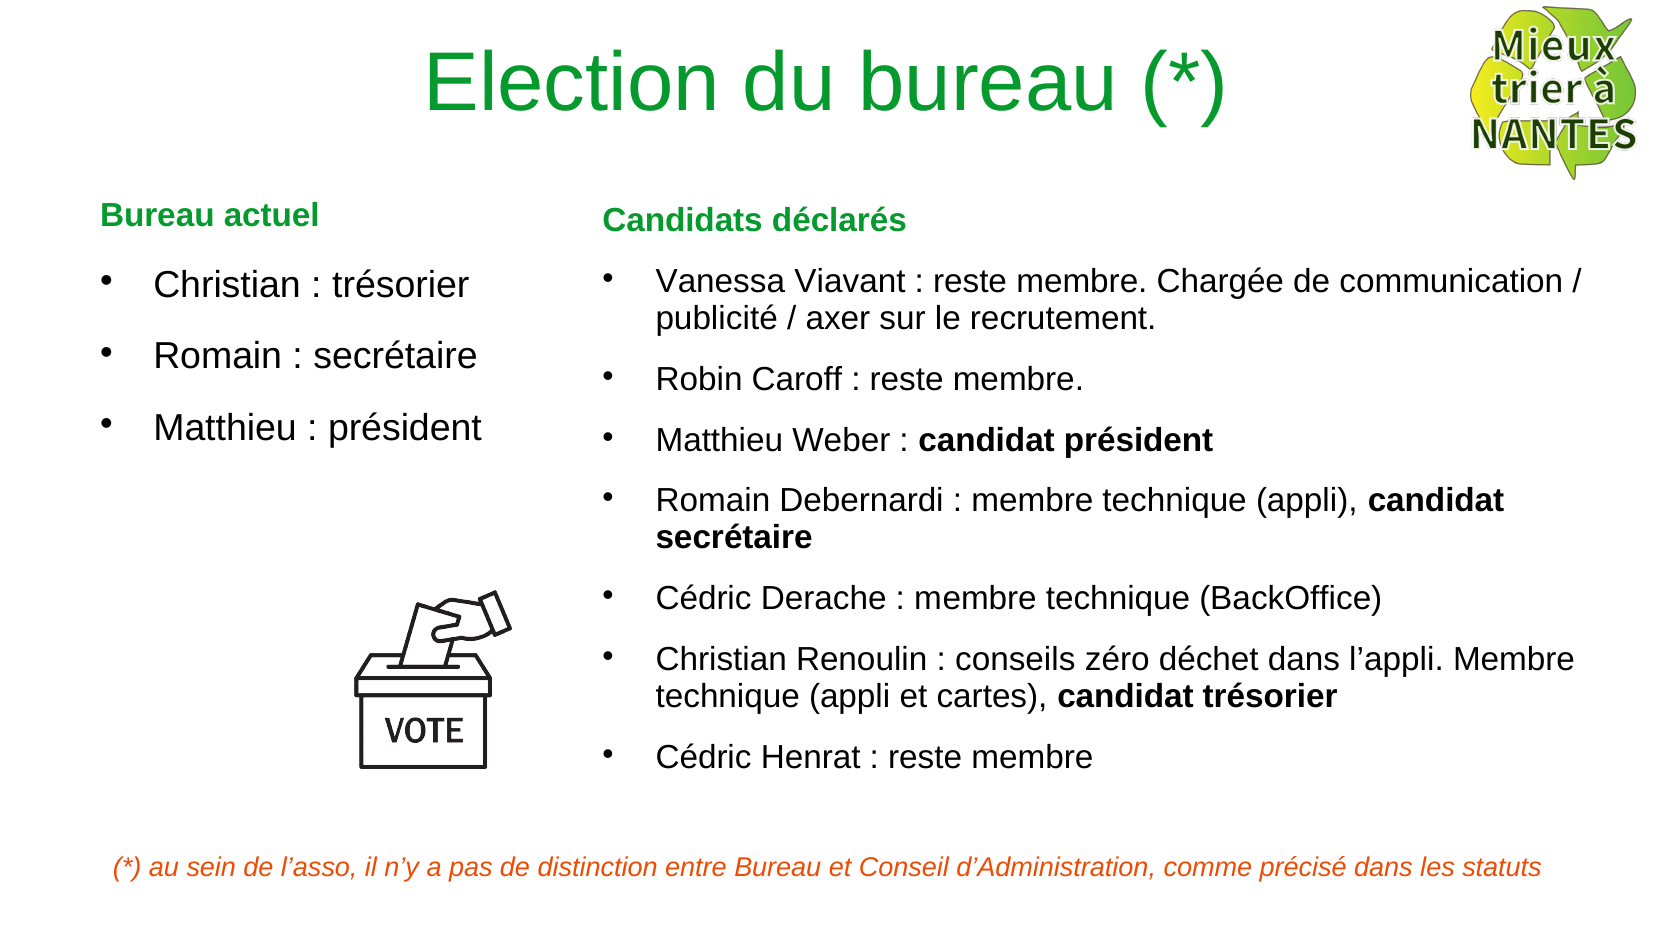

# Election du bureau (*)
Bureau actuel
Christian : trésorier
Romain : secrétaire
Matthieu : président
Candidats déclarés
Vanessa Viavant : reste membre. Chargée de communication / publicité / axer sur le recrutement.
Robin Caroff : reste membre.
Matthieu Weber : candidat président
Romain Debernardi : membre technique (appli), candidat secrétaire
Cédric Derache : membre technique (BackOffice)
Christian Renoulin : conseils zéro déchet dans l’appli. Membre technique (appli et cartes), candidat trésorier
Cédric Henrat : reste membre
(*) au sein de l’asso, il n’y a pas de distinction entre Bureau et Conseil d’Administration, comme précisé dans les statuts